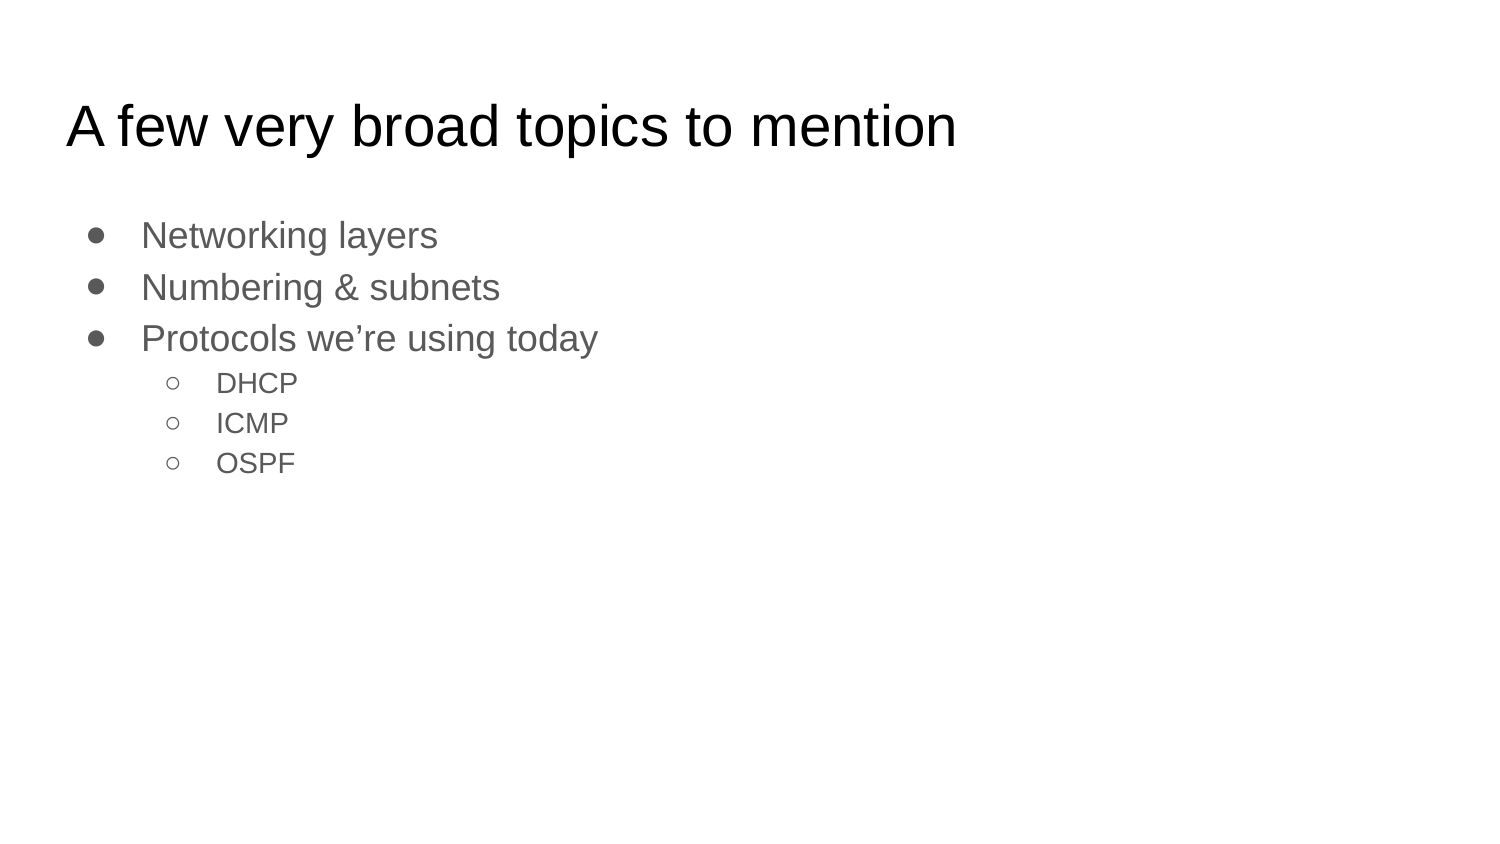

# A few very broad topics to mention
Networking layers
Numbering & subnets
Protocols we’re using today
DHCP
ICMP
OSPF